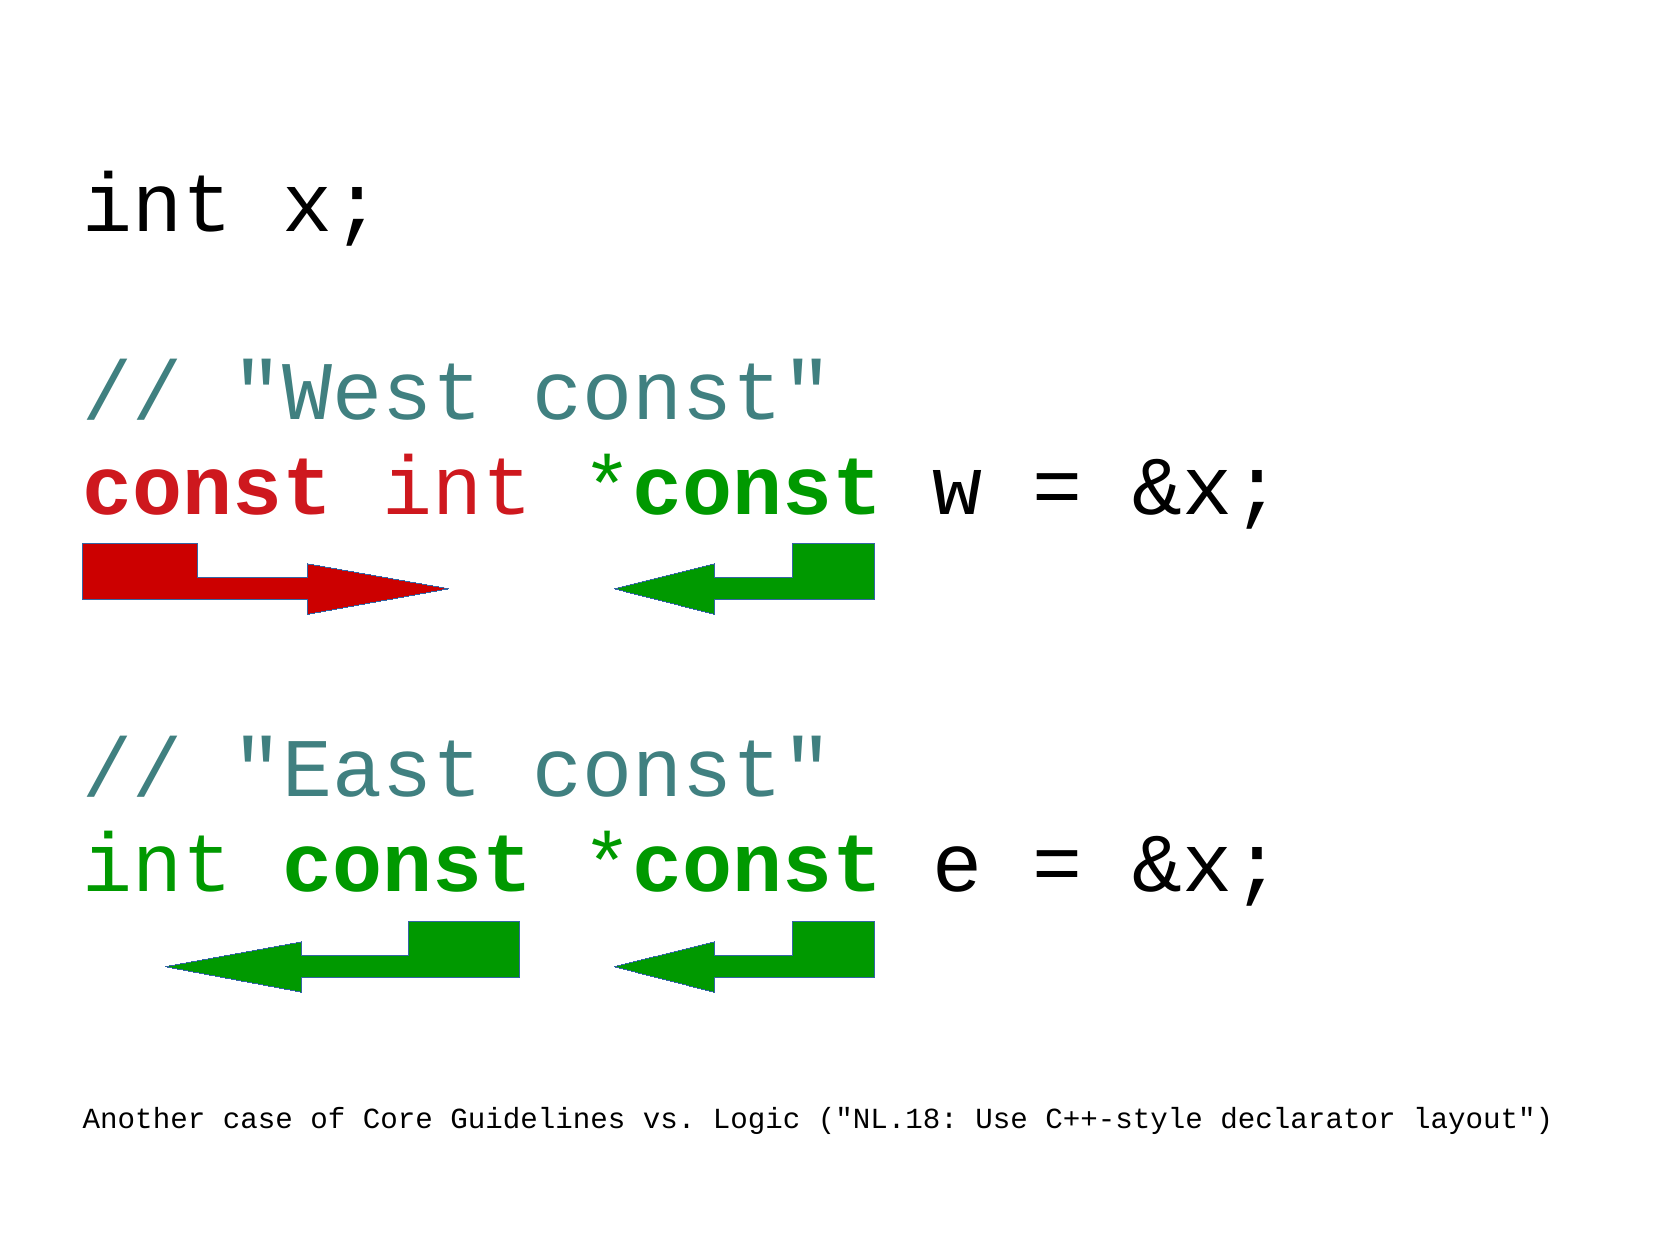

# int x;
// "West const"
const int *const w = &x;
// "East const"
int const *const e = &x;
Another case of Core Guidelines vs. Logic ("NL.18: Use C++-style declarator layout")